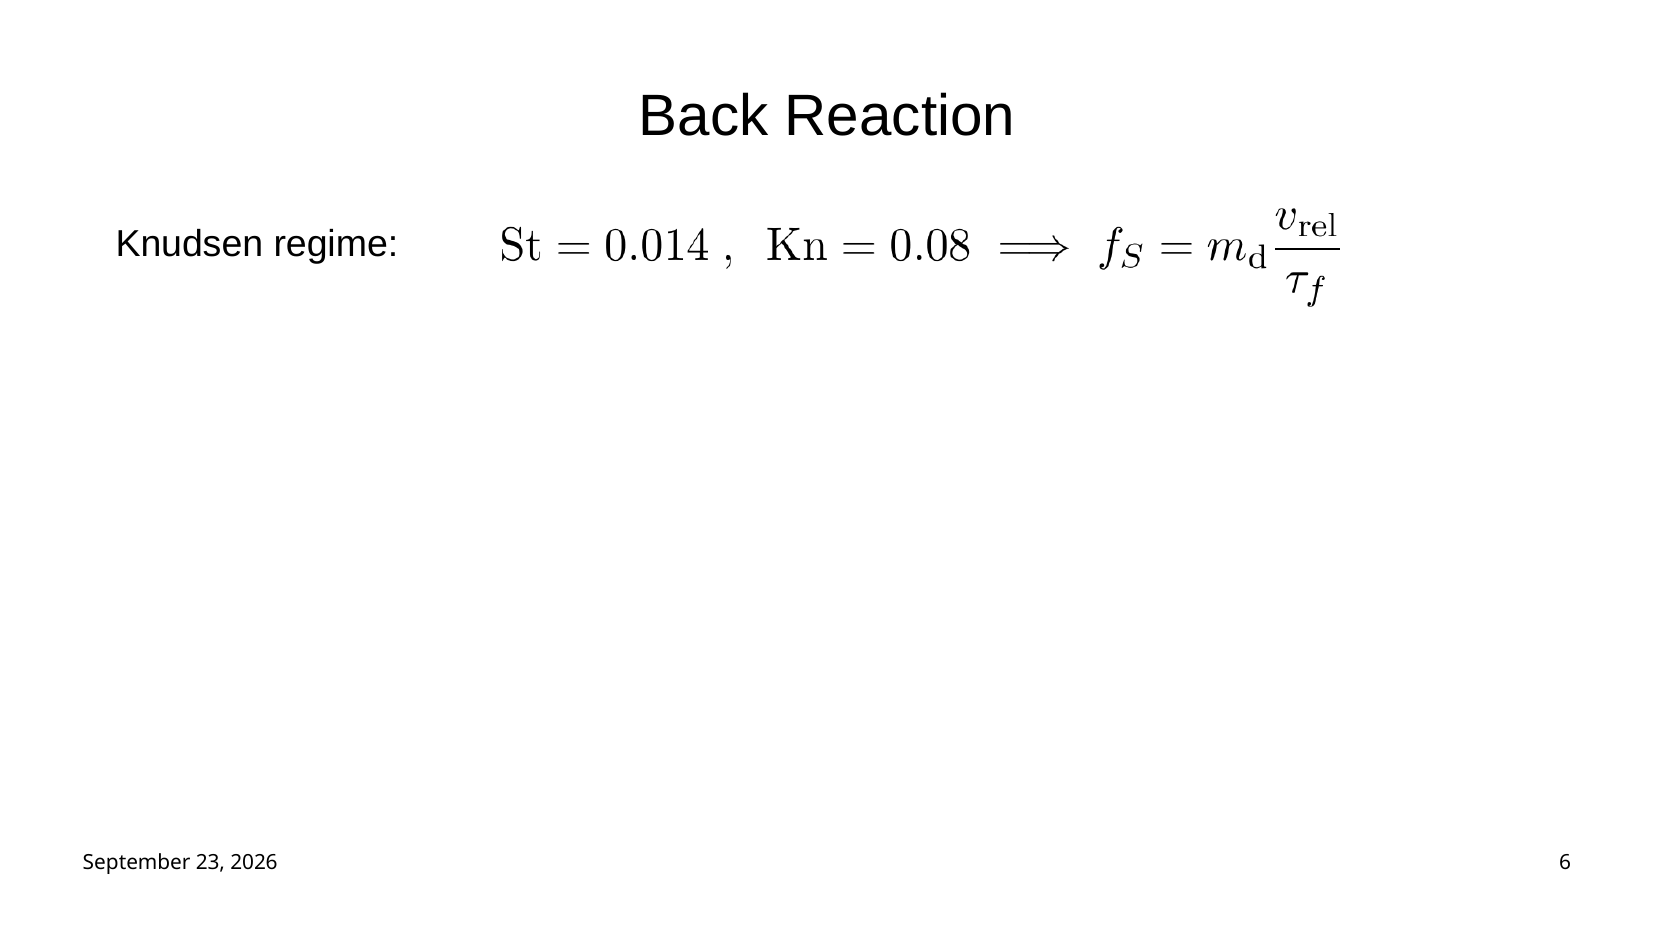

# Back Reaction
Knudsen regime:
22 May 2018
6